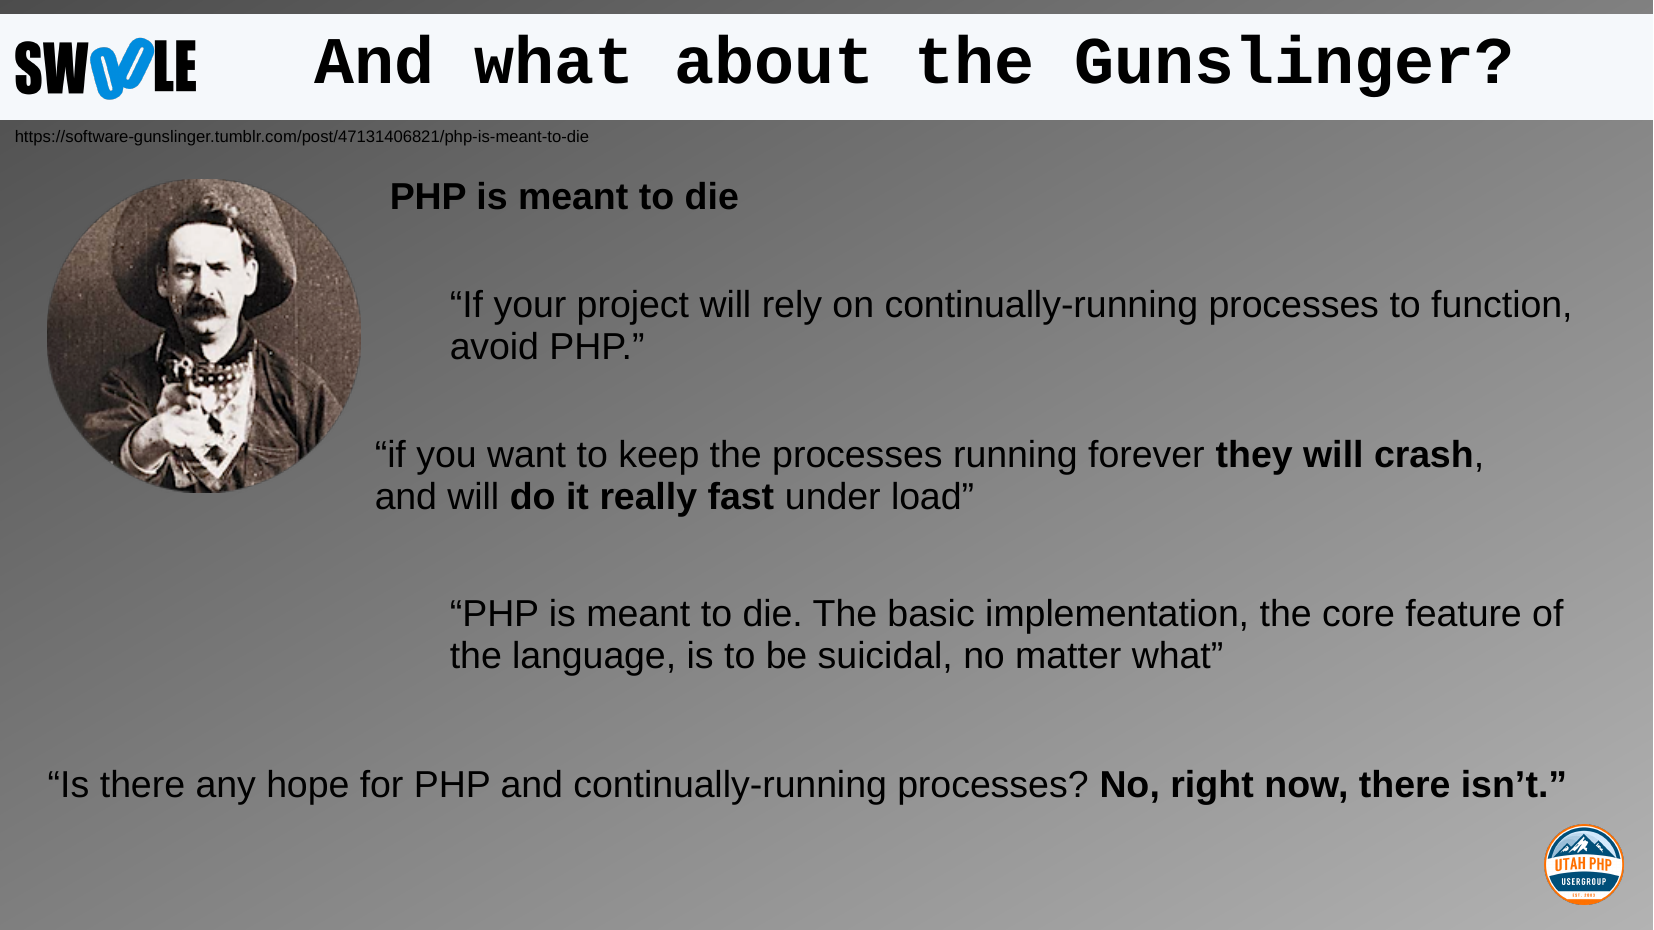

# And what about the Gunslinger?
https://software-gunslinger.tumblr.com/post/47131406821/php-is-meant-to-die
PHP is meant to die
“If your project will rely on continually-running processes to function, avoid PHP.”
“if you want to keep the processes running forever they will crash, and will do it really fast under load”
“PHP is meant to die. The basic implementation, the core feature of the language, is to be suicidal, no matter what”
“Is there any hope for PHP and continually-running processes? No, right now, there isn’t.”